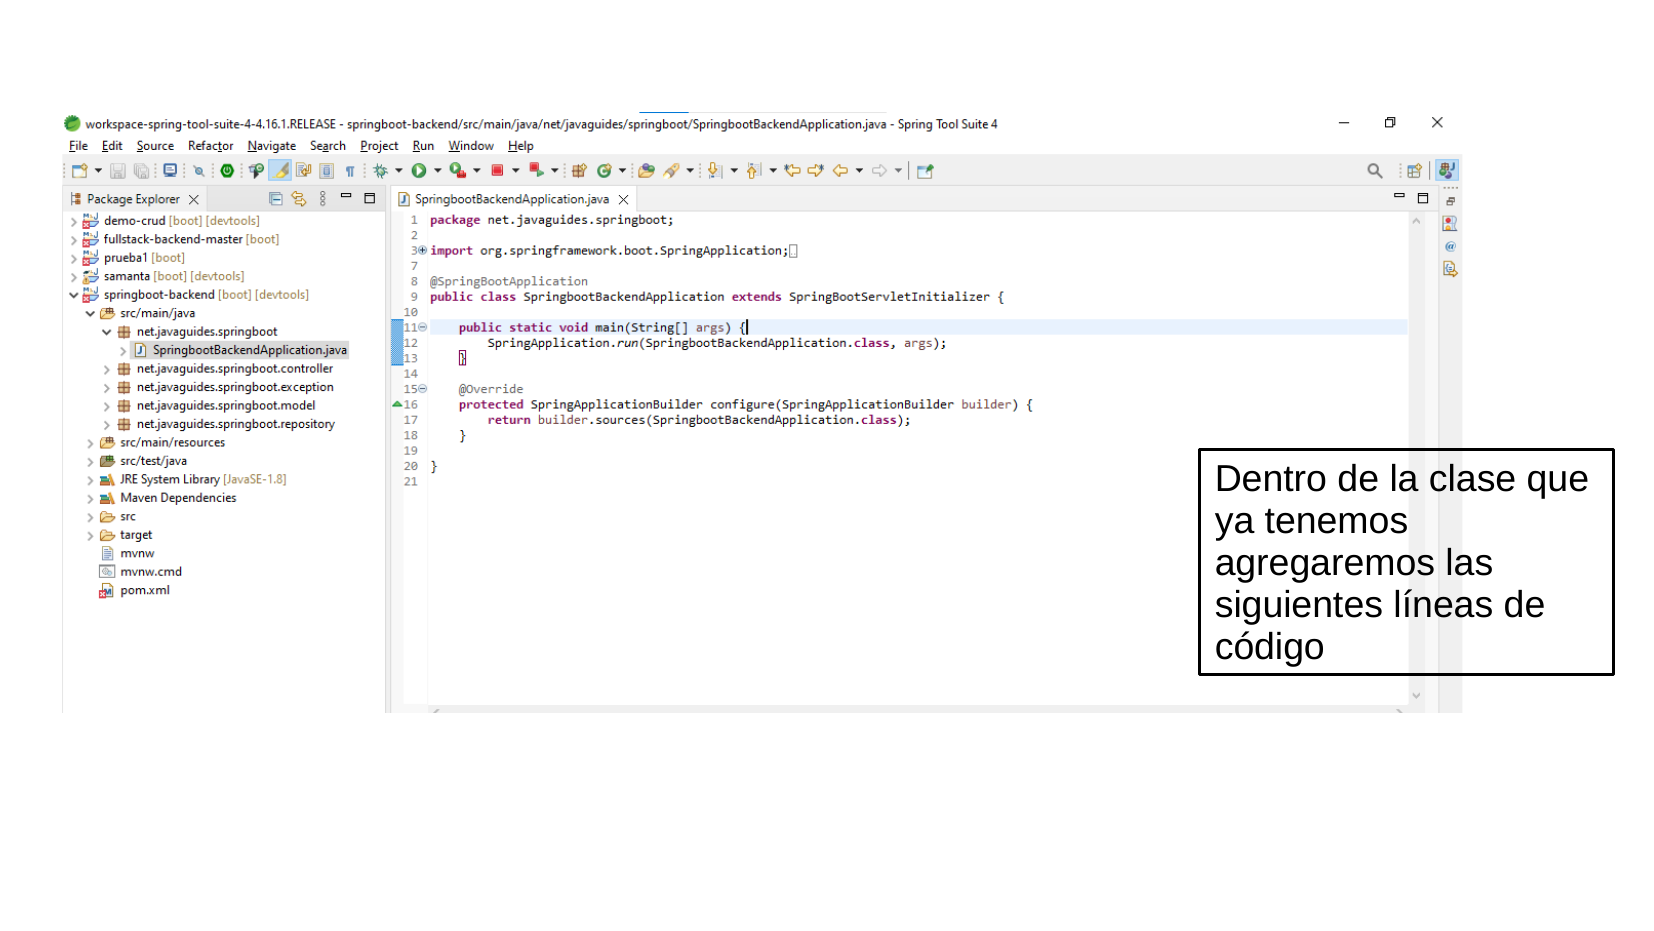

#
Dentro de la clase que ya tenemos agregaremos las siguientes líneas de código